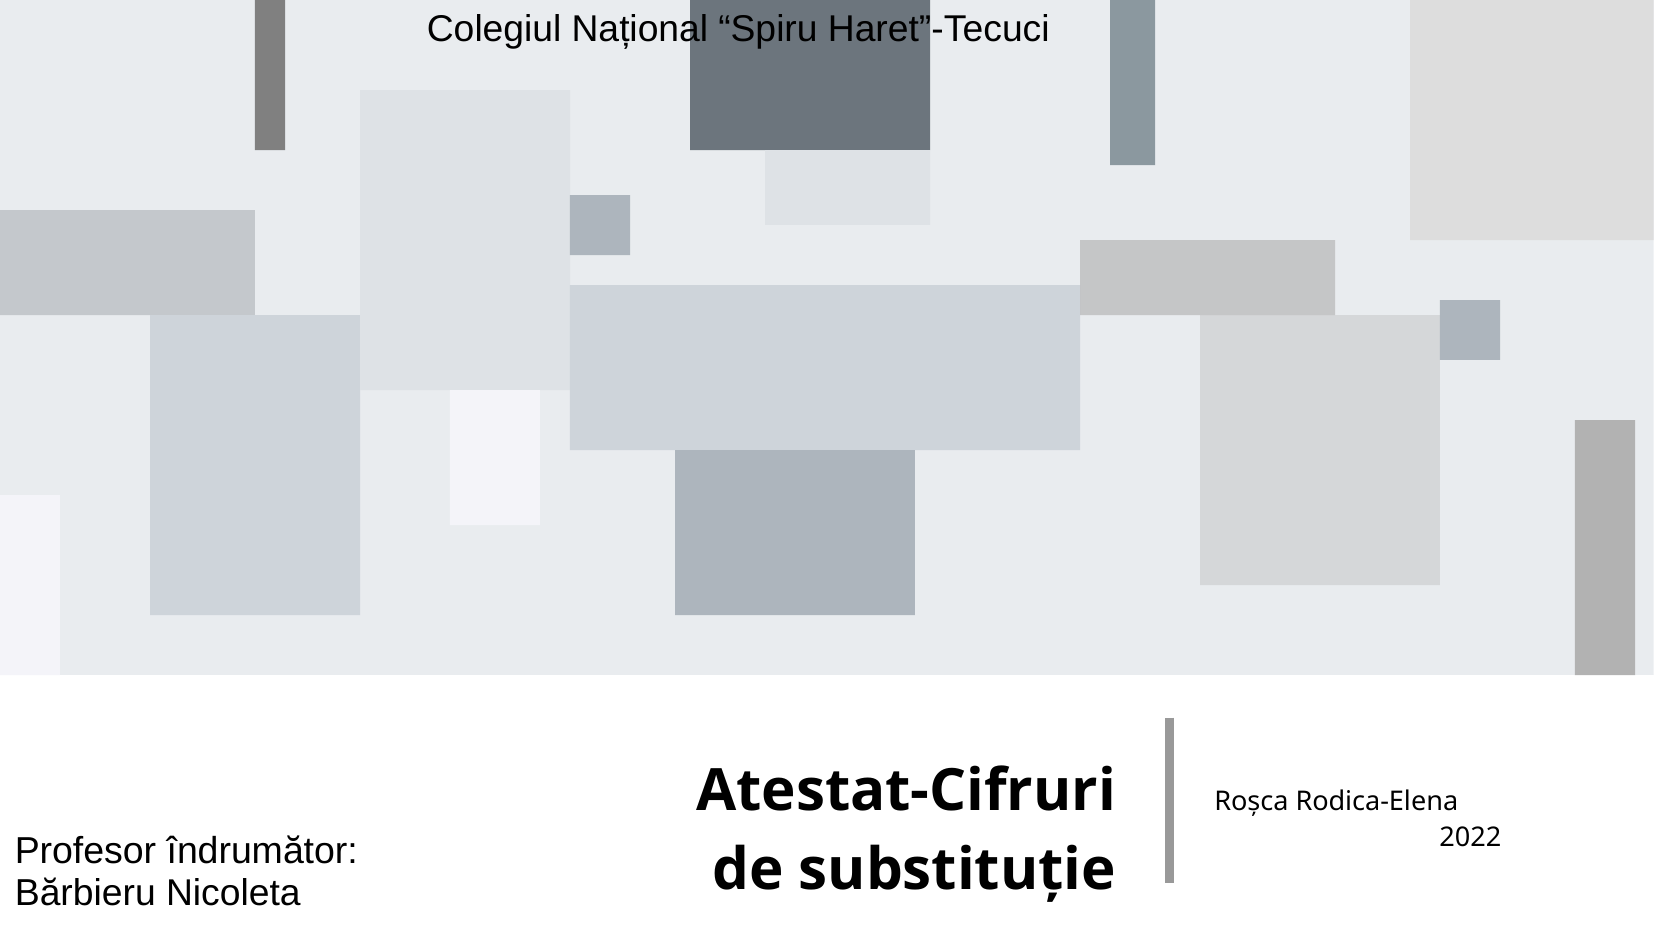

Colegiul Național “Spiru Haret”-Tecuci
Atestat-Cifruri de substituție
Roșca Rodica-Elena
			2022
Profesor îndrumător: Bărbieru Nicoleta